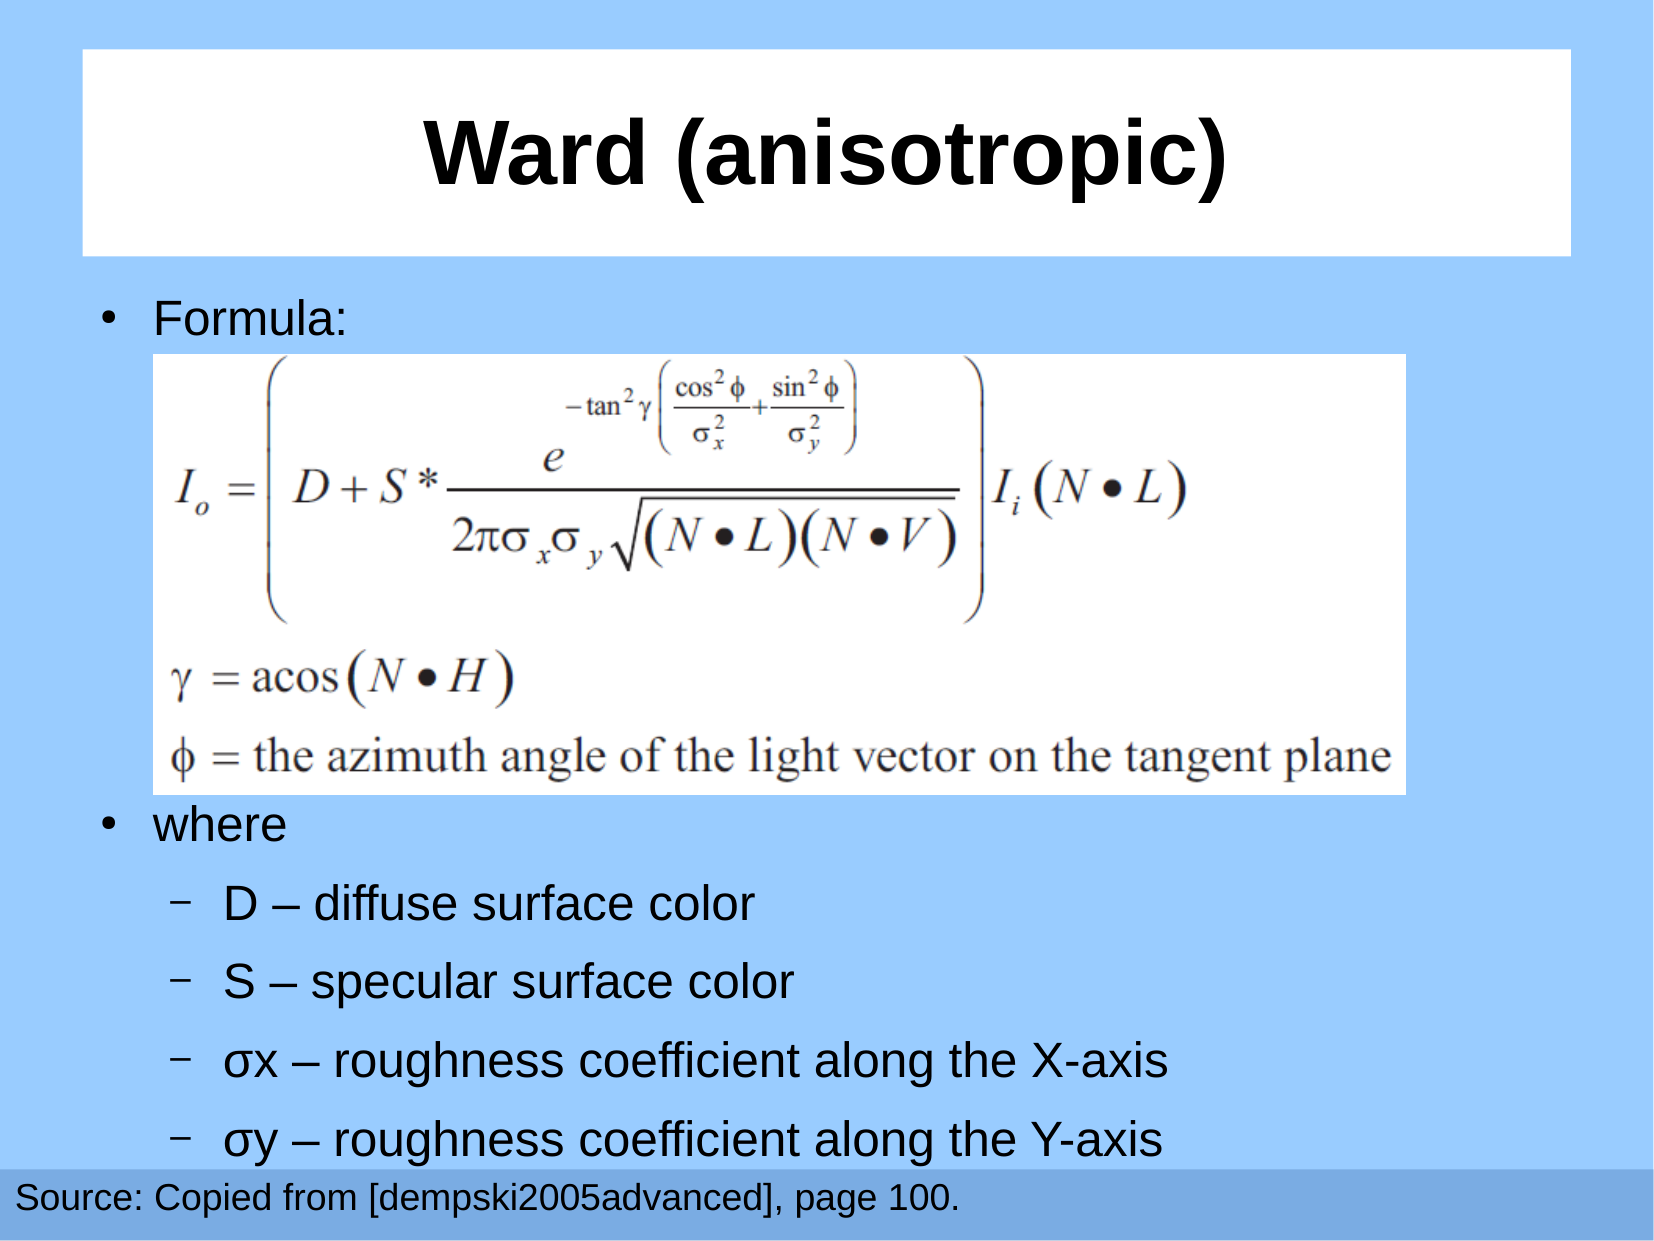

# Ward (anisotropic)
Formula:
where
D – diffuse surface color
S – specular surface color
σx – roughness coefficient along the X-axis
σy – roughness coefficient along the Y-axis
Source: Copied from [dempski2005advanced], page 100.